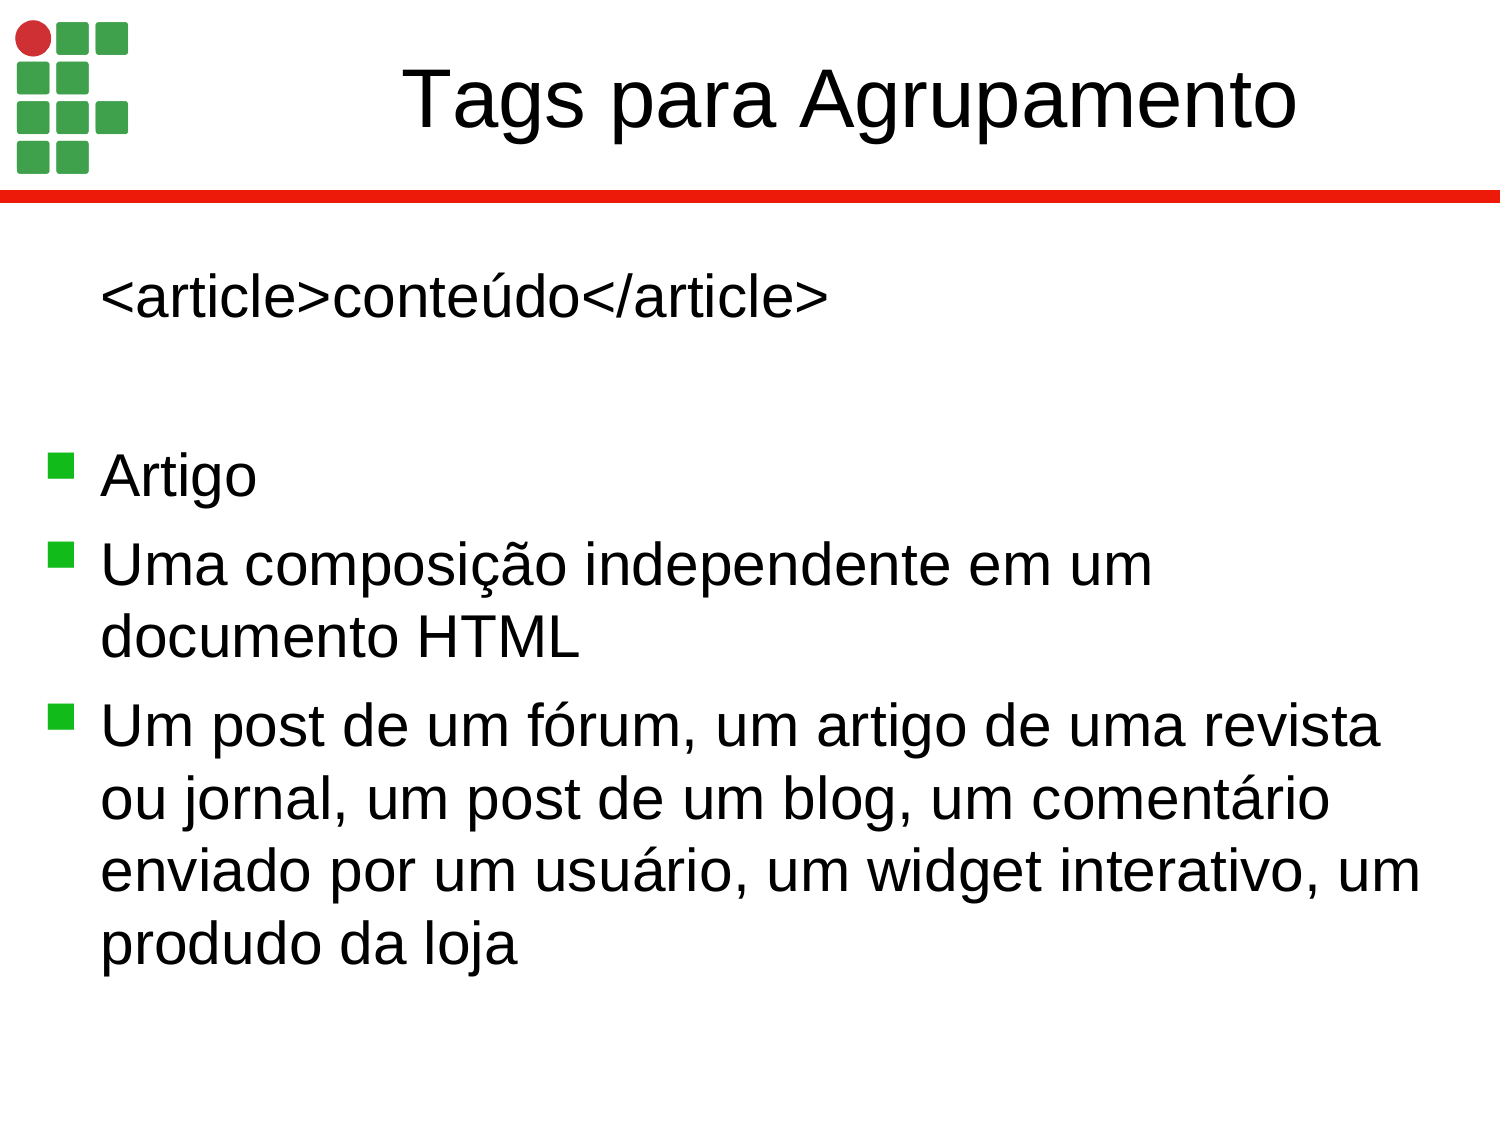

# Tags para Agrupamento
<article>conteúdo</article>
Artigo
Uma composição independente em um documento HTML
Um post de um fórum, um artigo de uma revista ou jornal, um post de um blog, um comentário enviado por um usuário, um widget interativo, um produdo da loja